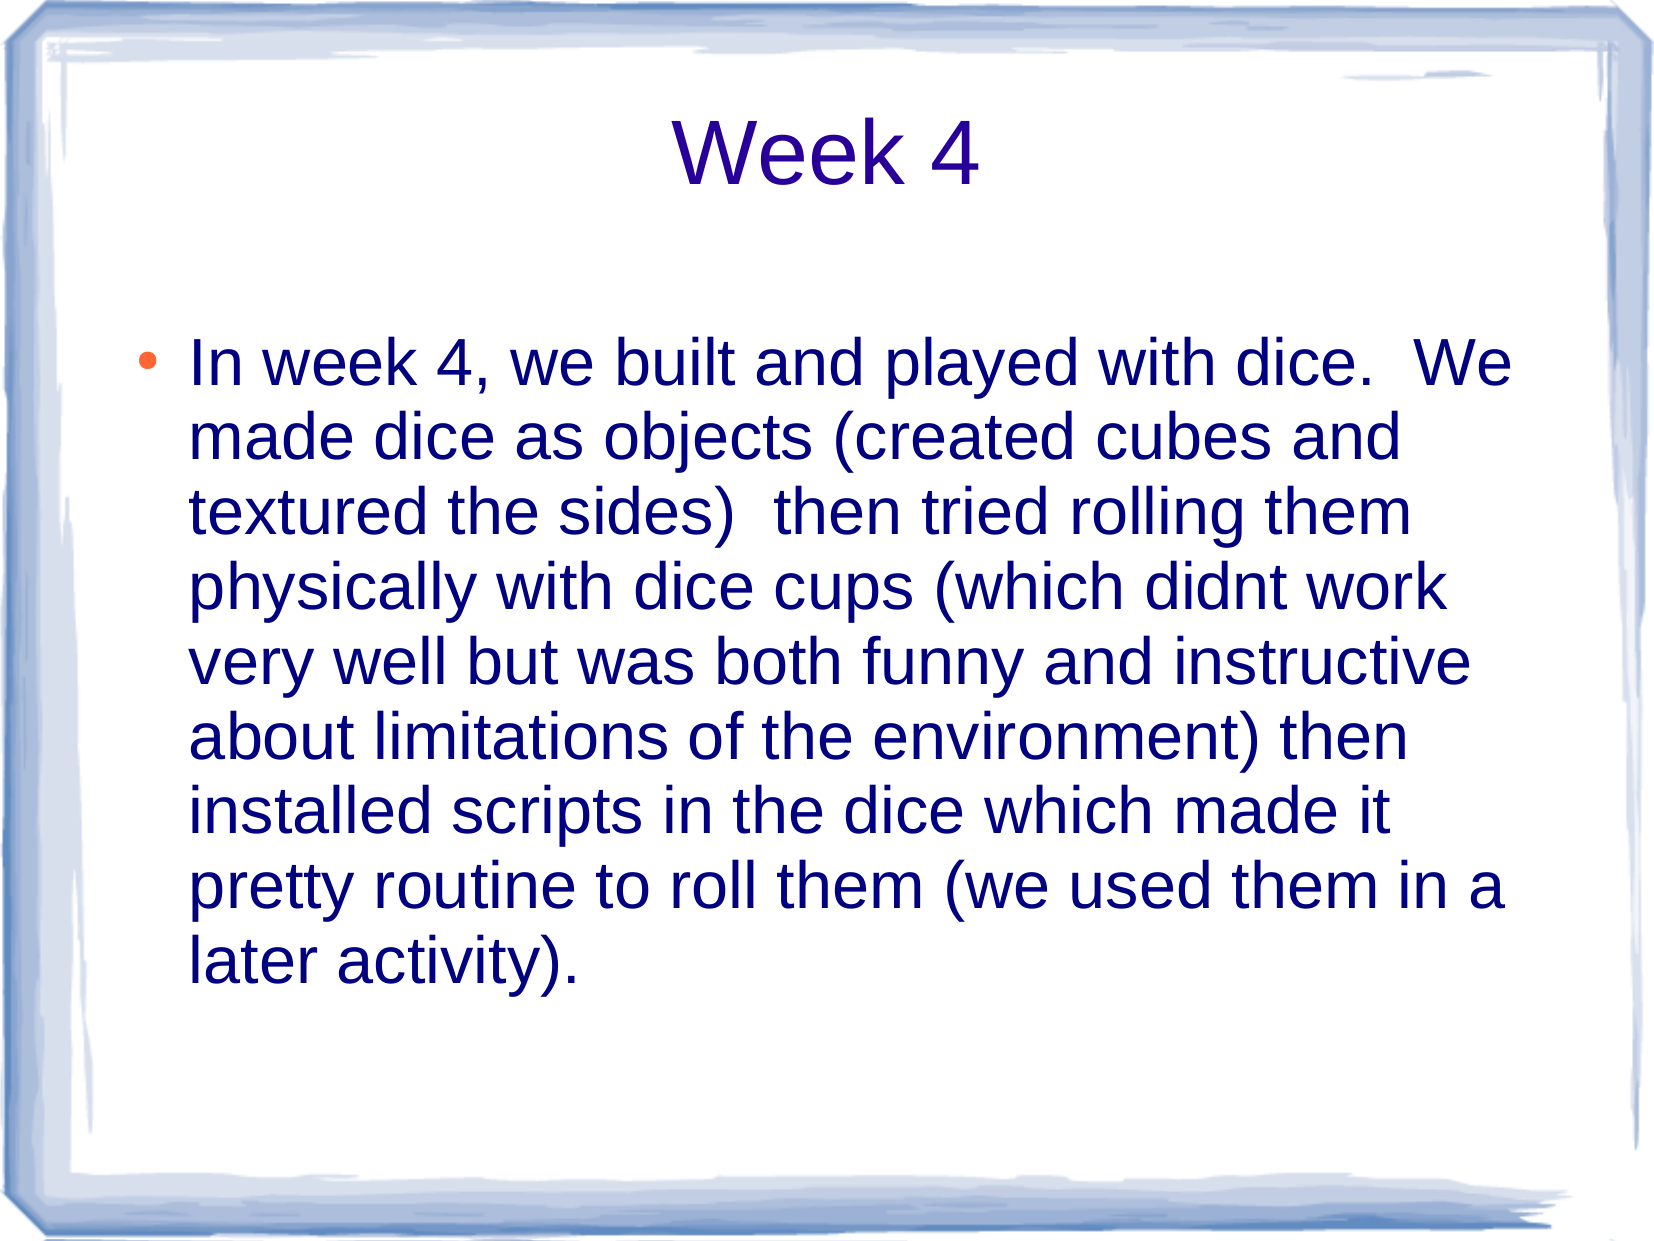

# Week 4
In week 4, we built and played with dice. We made dice as objects (created cubes and textured the sides) then tried rolling them physically with dice cups (which didnt work very well but was both funny and instructive about limitations of the environment) then installed scripts in the dice which made it pretty routine to roll them (we used them in a later activity).